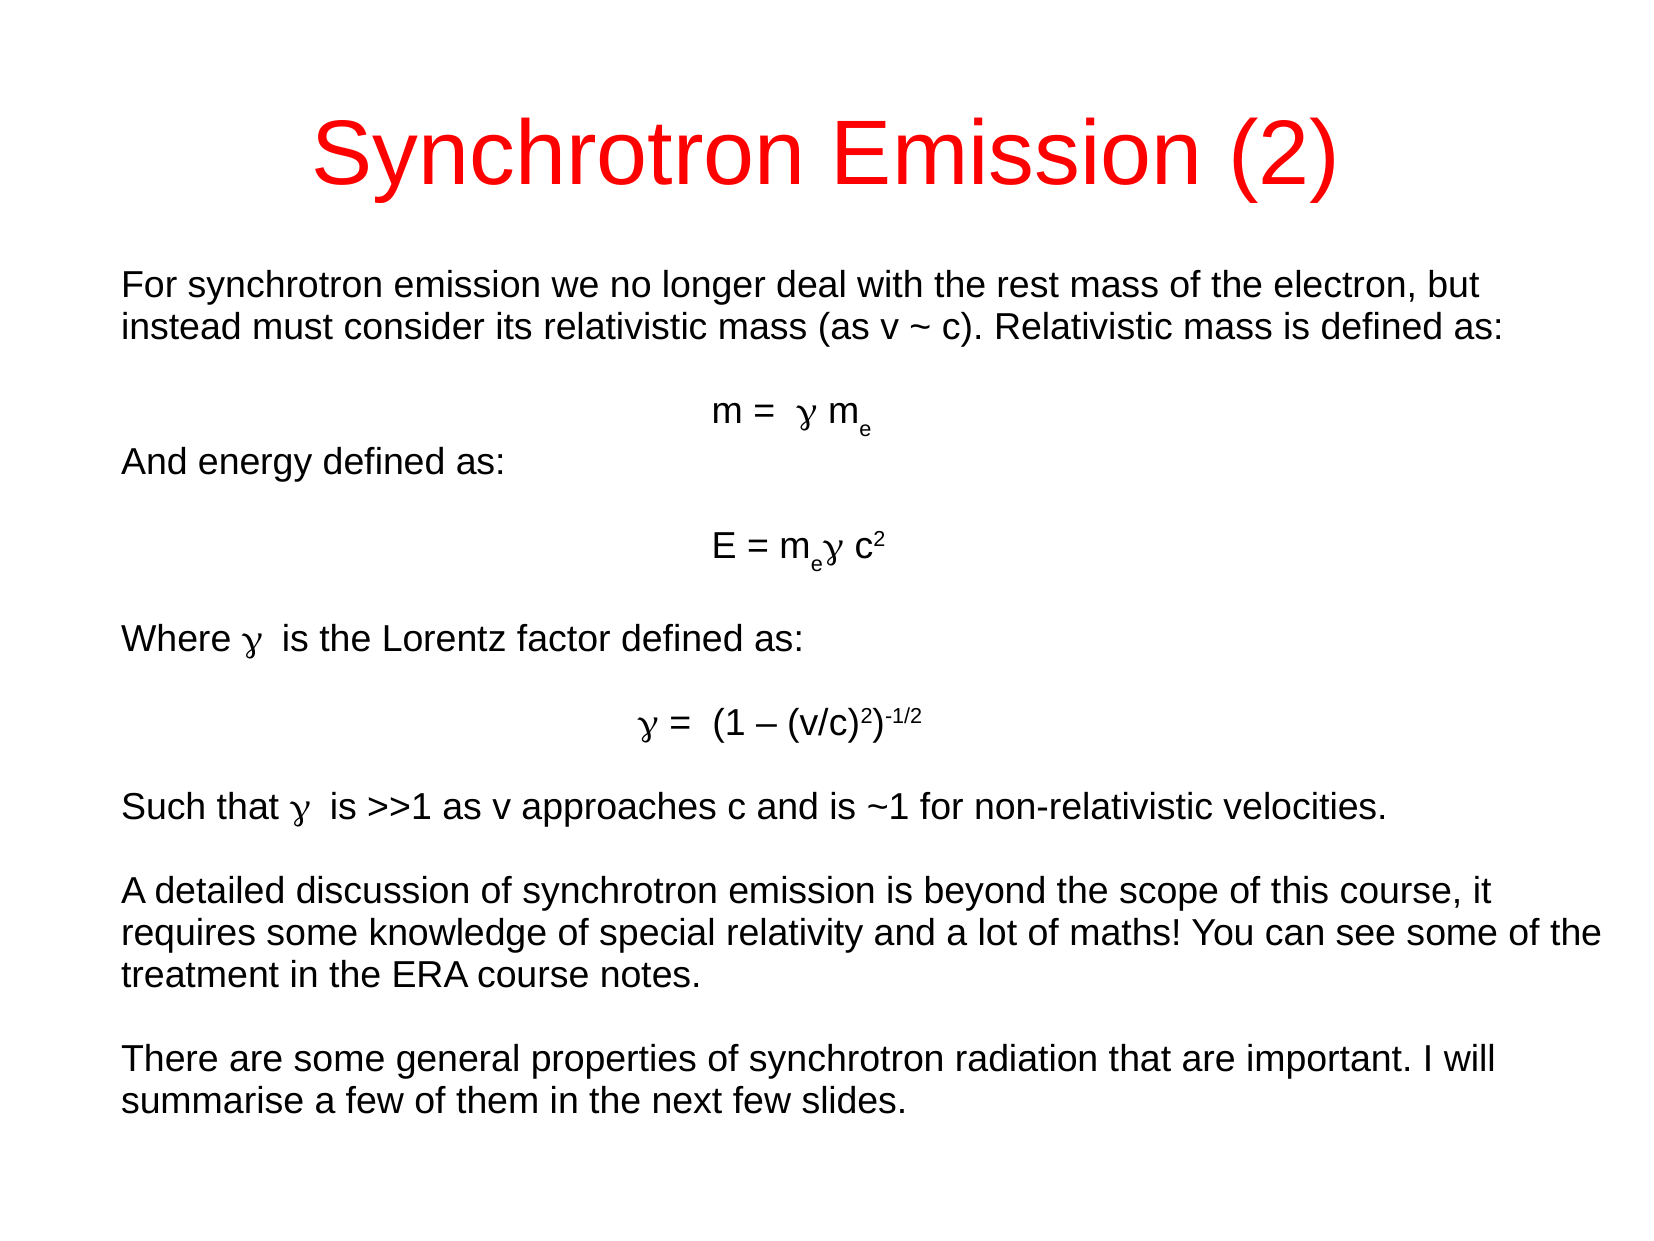

# Synchrotron Emission (2)
For synchrotron emission we no longer deal with the rest mass of the electron, but instead must consider its relativistic mass (as v ~ c). Relativistic mass is defined as:
								m = g me
And energy defined as:
								E = meg c2
Where g is the Lorentz factor defined as:
							g = (1 – (v/c)2)-1/2
Such that g is >>1 as v approaches c and is ~1 for non-relativistic velocities.
A detailed discussion of synchrotron emission is beyond the scope of this course, it requires some knowledge of special relativity and a lot of maths! You can see some of the treatment in the ERA course notes.
There are some general properties of synchrotron radiation that are important. I will summarise a few of them in the next few slides.